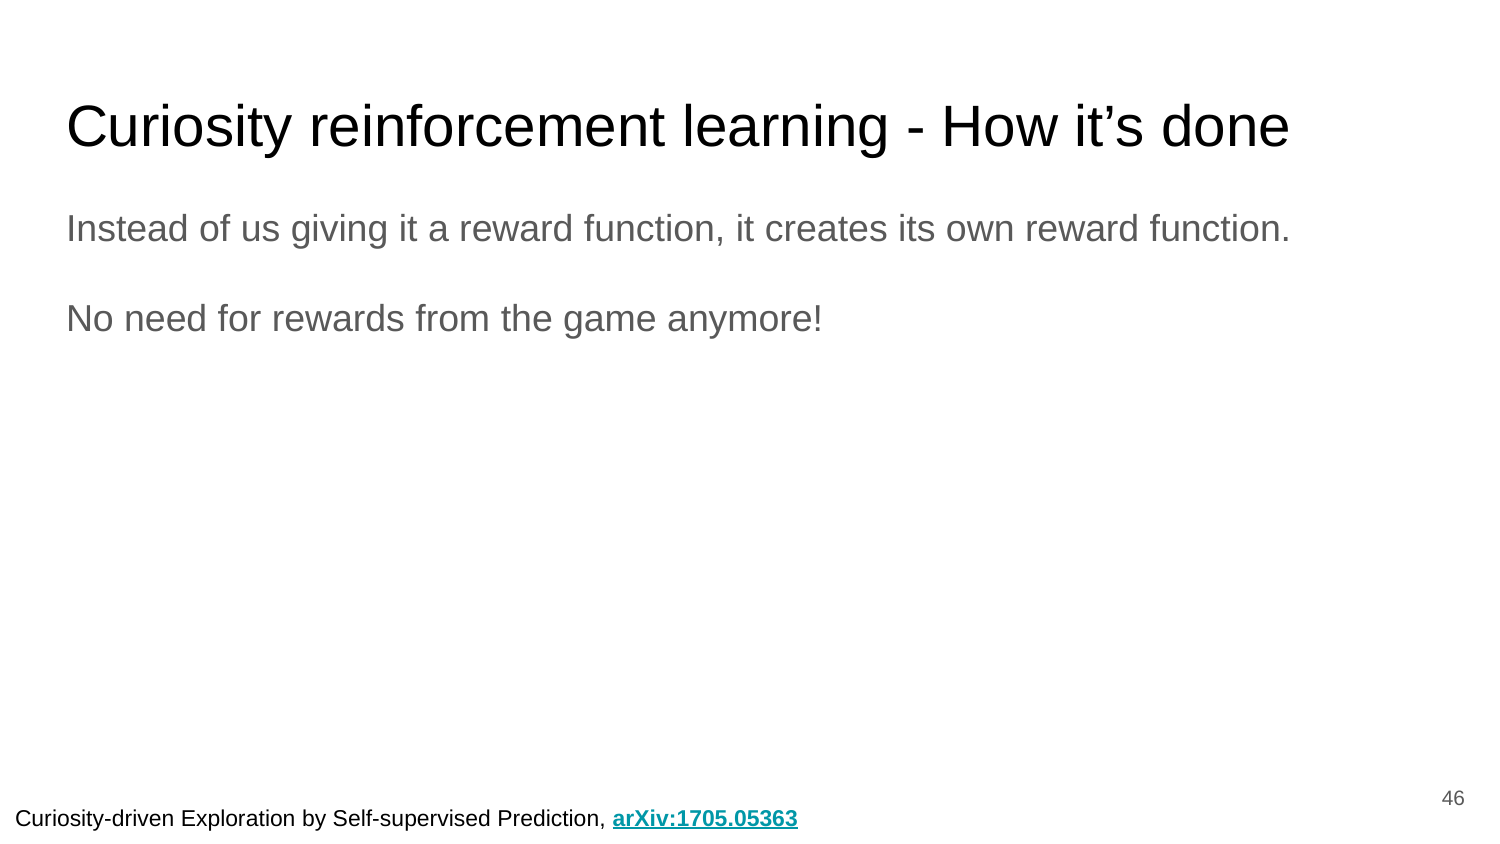

# Curiosity reinforcement learning - How it’s done
Instead of us giving it a reward function, it creates its own reward function.
No need for rewards from the game anymore!
Curiosity-driven Exploration by Self-supervised Prediction, arXiv:1705.05363